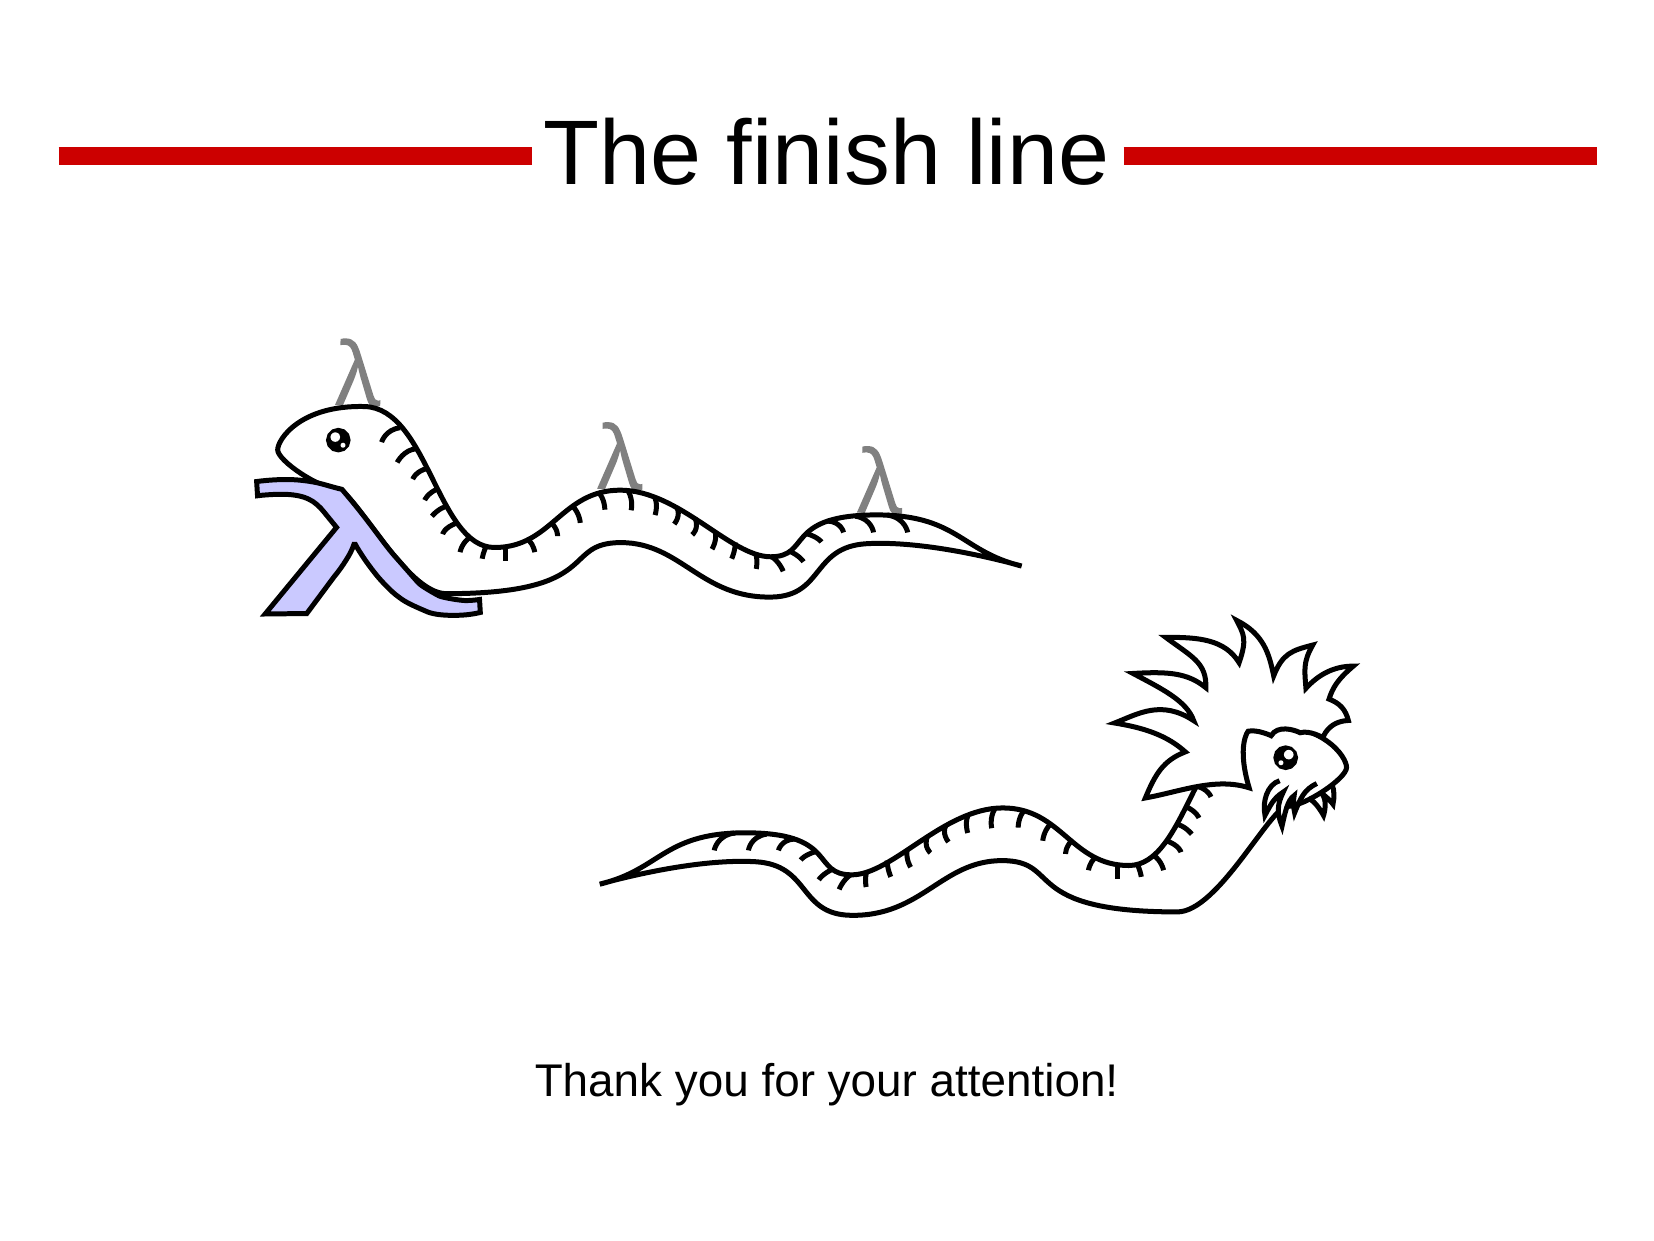

# The finish line
Thank you for your attention!